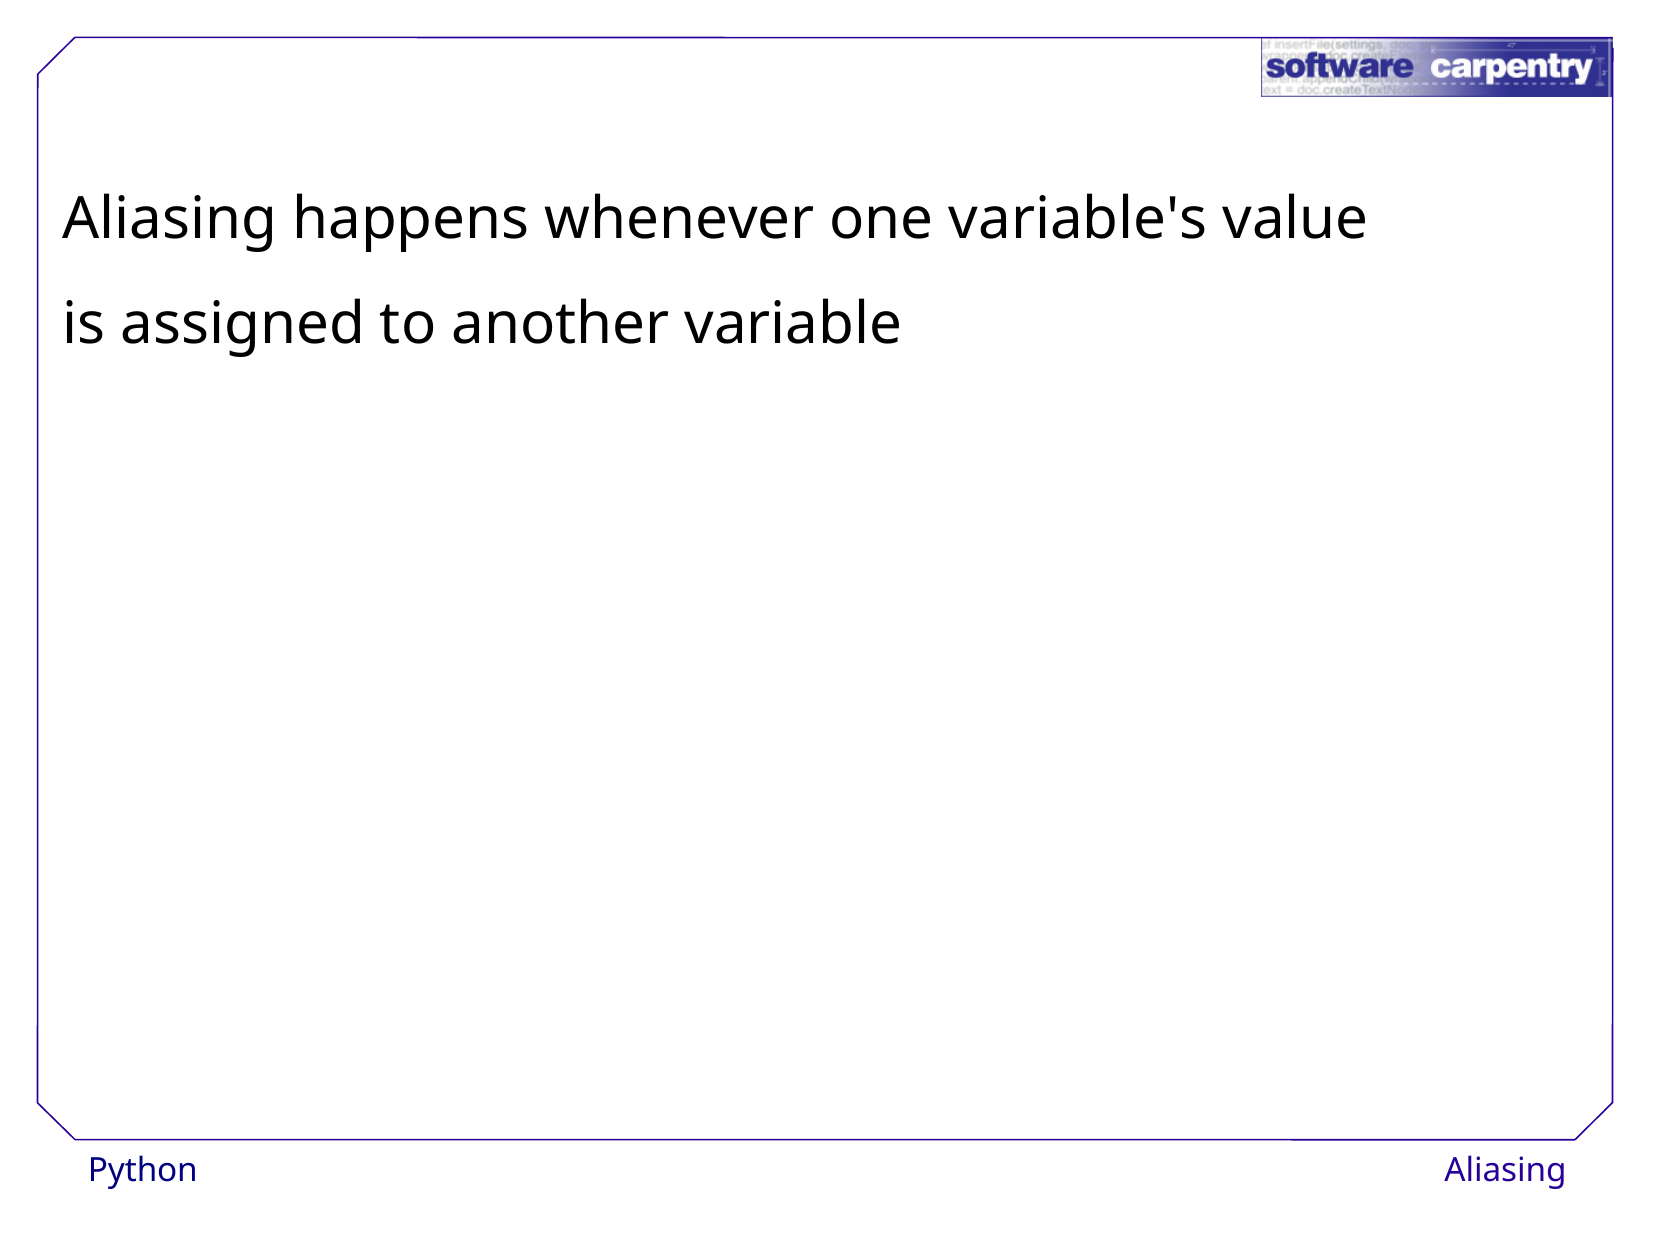

Aliasing happens whenever one variable's value
is assigned to another variable